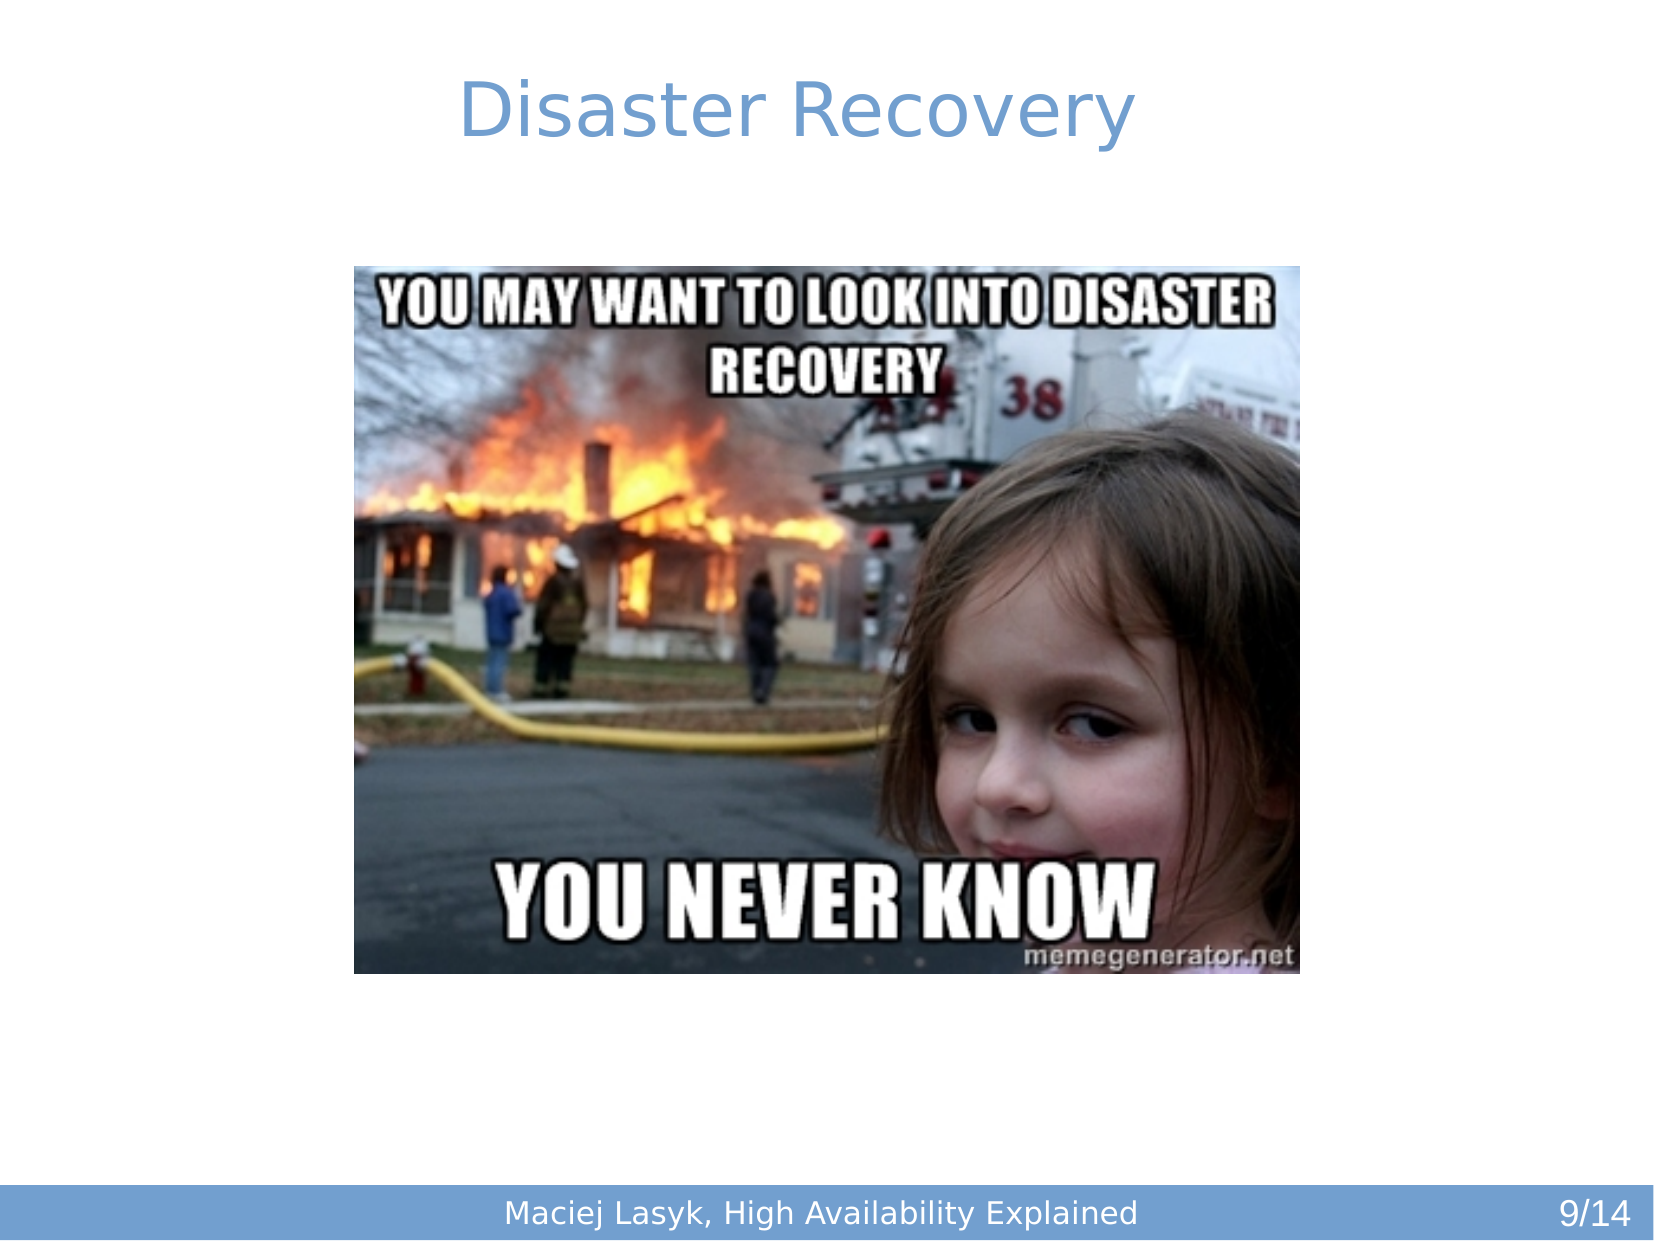

Disaster Recovery
 9/14
Maciej Lasyk, High Availability Explained